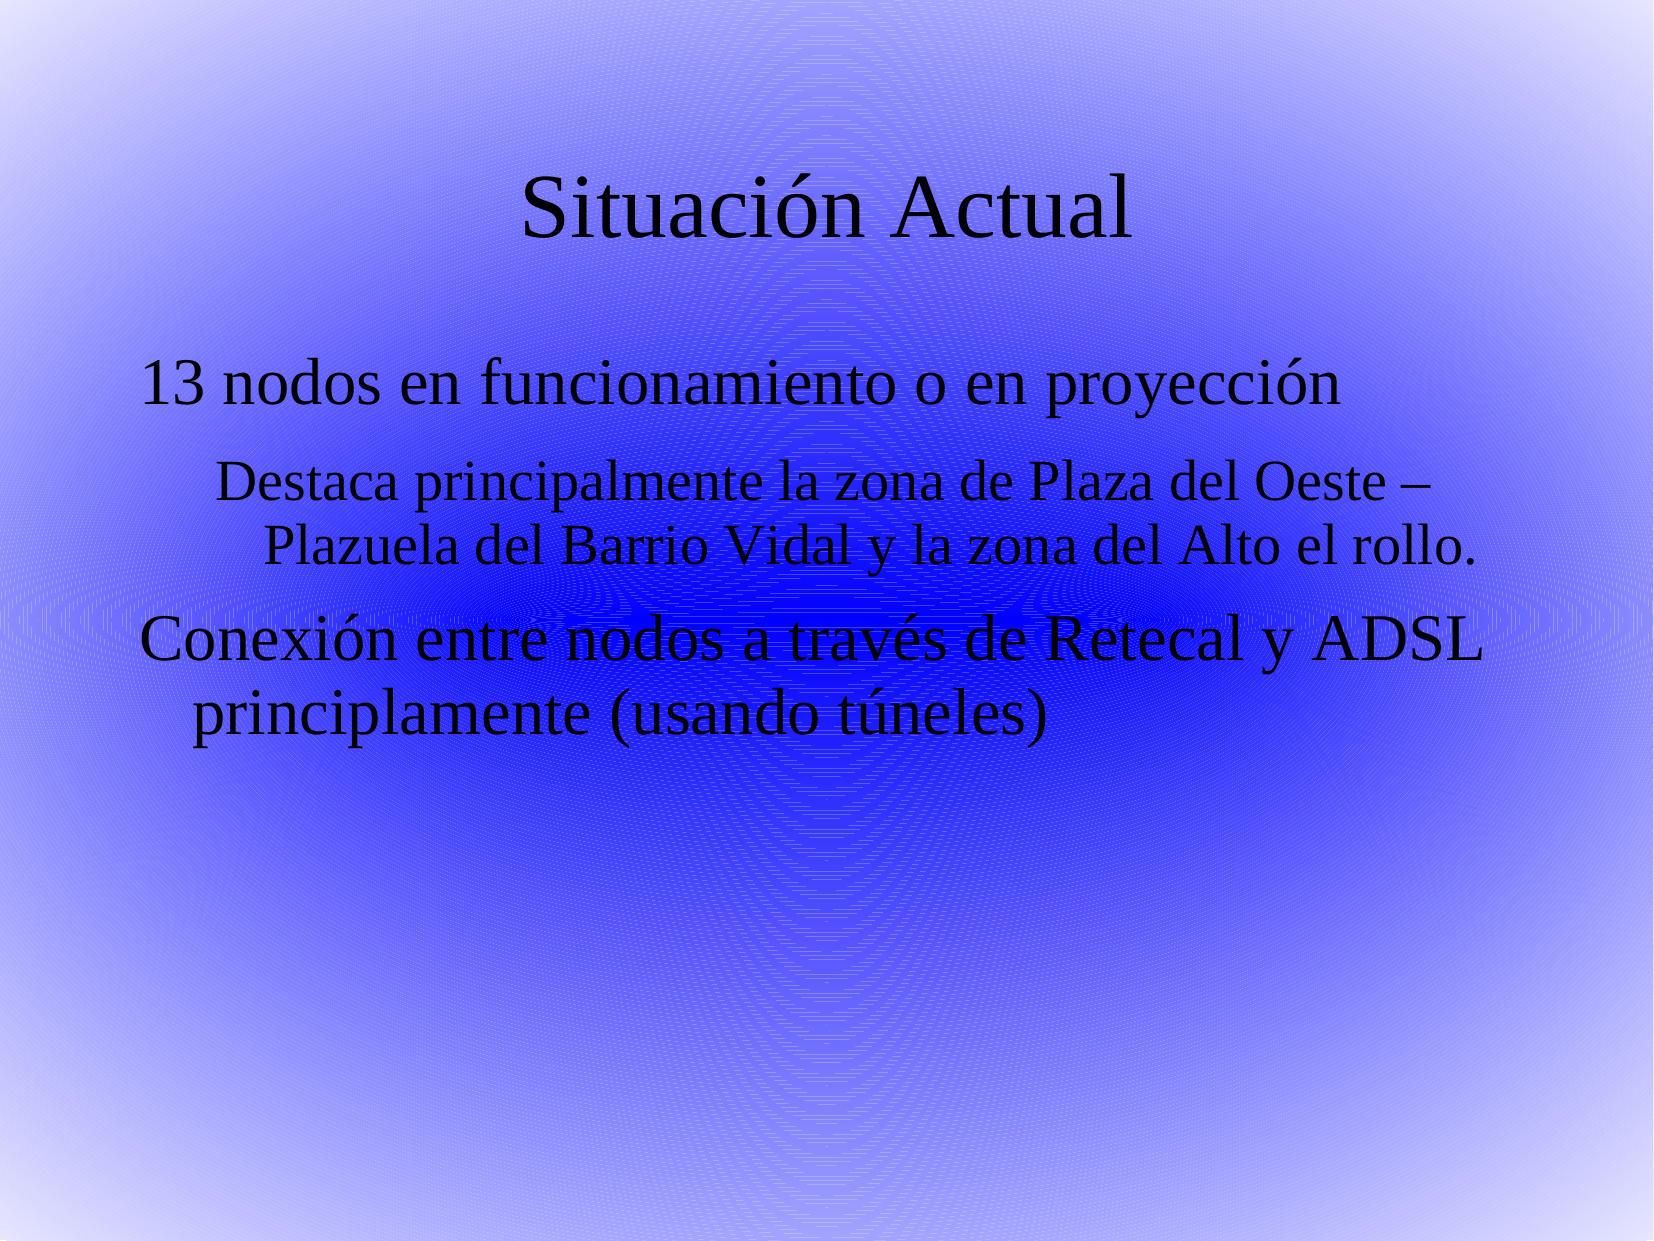

# Situación Actual
13 nodos en funcionamiento o en proyección
Destaca principalmente la zona de Plaza del Oeste – Plazuela del Barrio Vidal y la zona del Alto el rollo.
Conexión entre nodos a través de Retecal y ADSL principlamente (usando túneles)